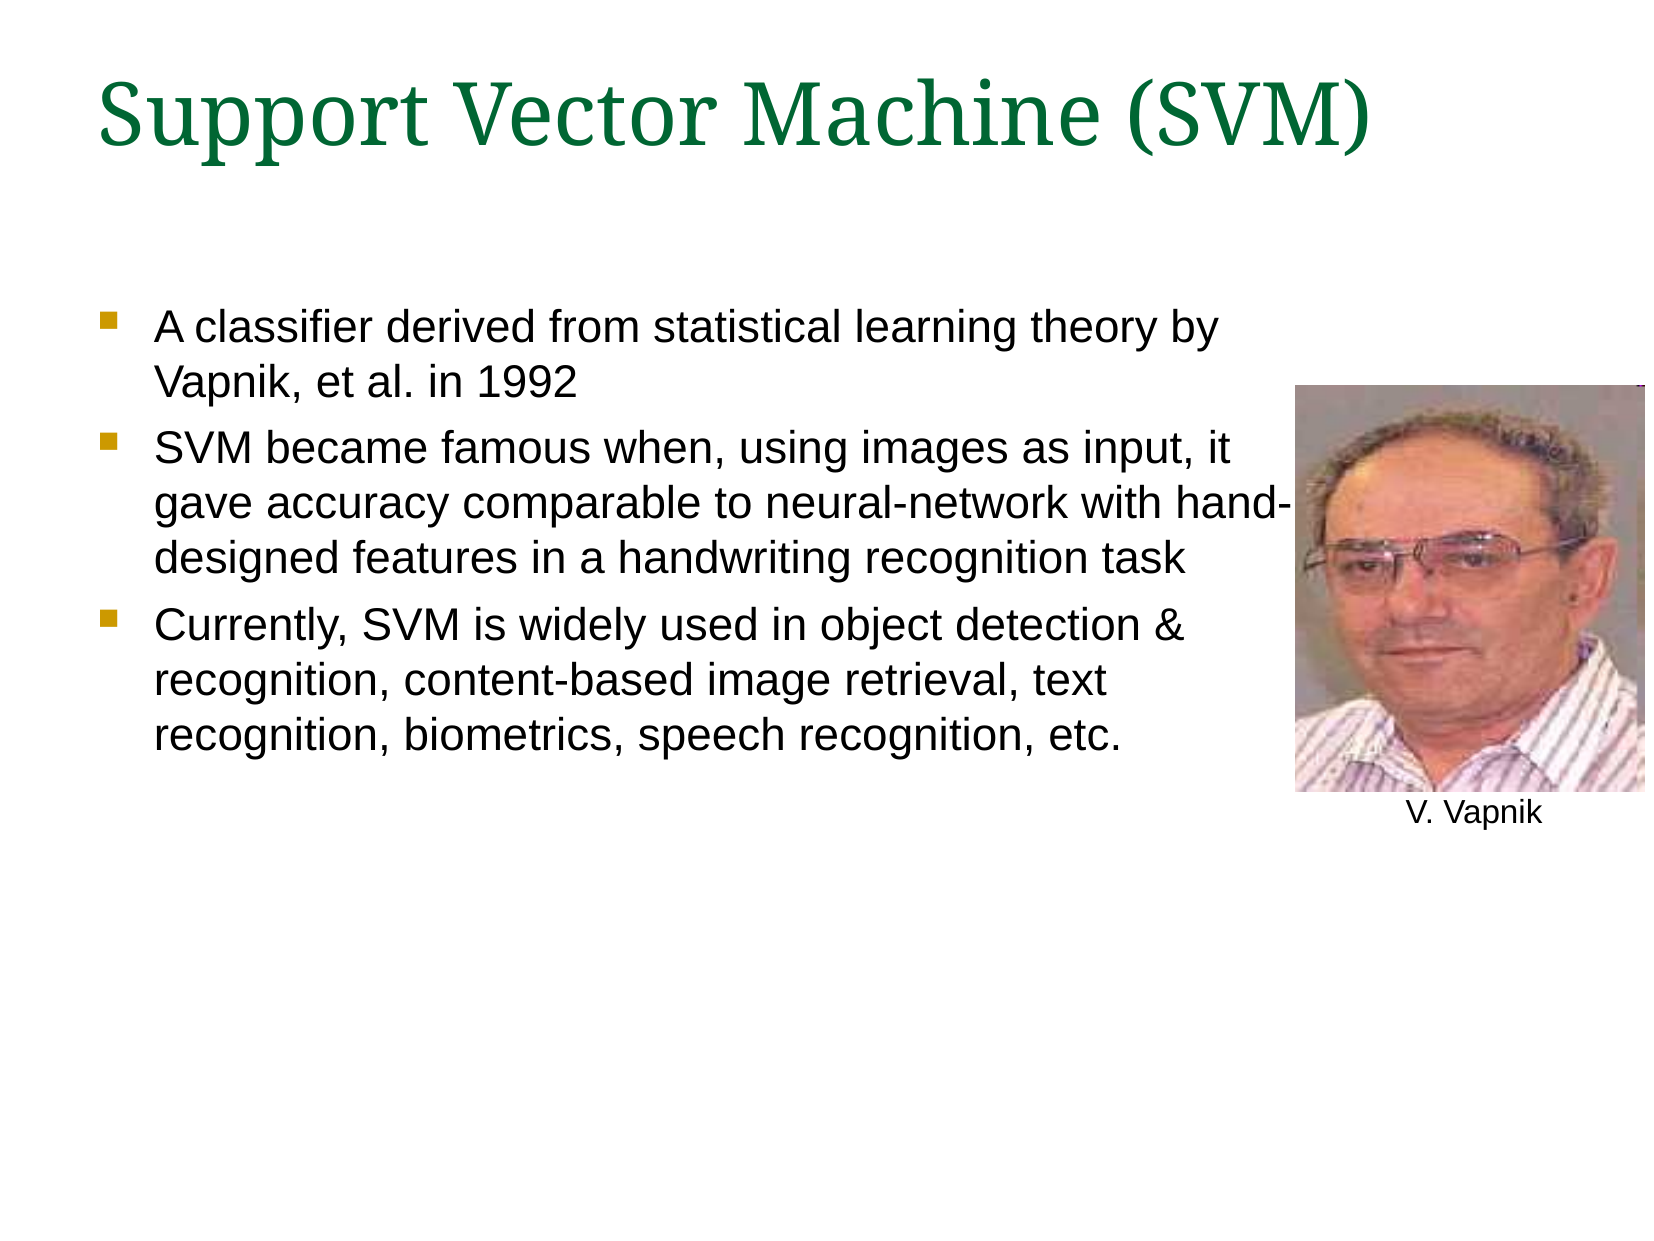

Support Vector Machine (SVM)
A classifier derived from statistical learning theory by Vapnik, et al. in 1992
SVM became famous when, using images as input, it gave accuracy comparable to neural-network with hand-designed features in a handwriting recognition task
Currently, SVM is widely used in object detection & recognition, content-based image retrieval, text recognition, biometrics, speech recognition, etc.
V. Vapnik